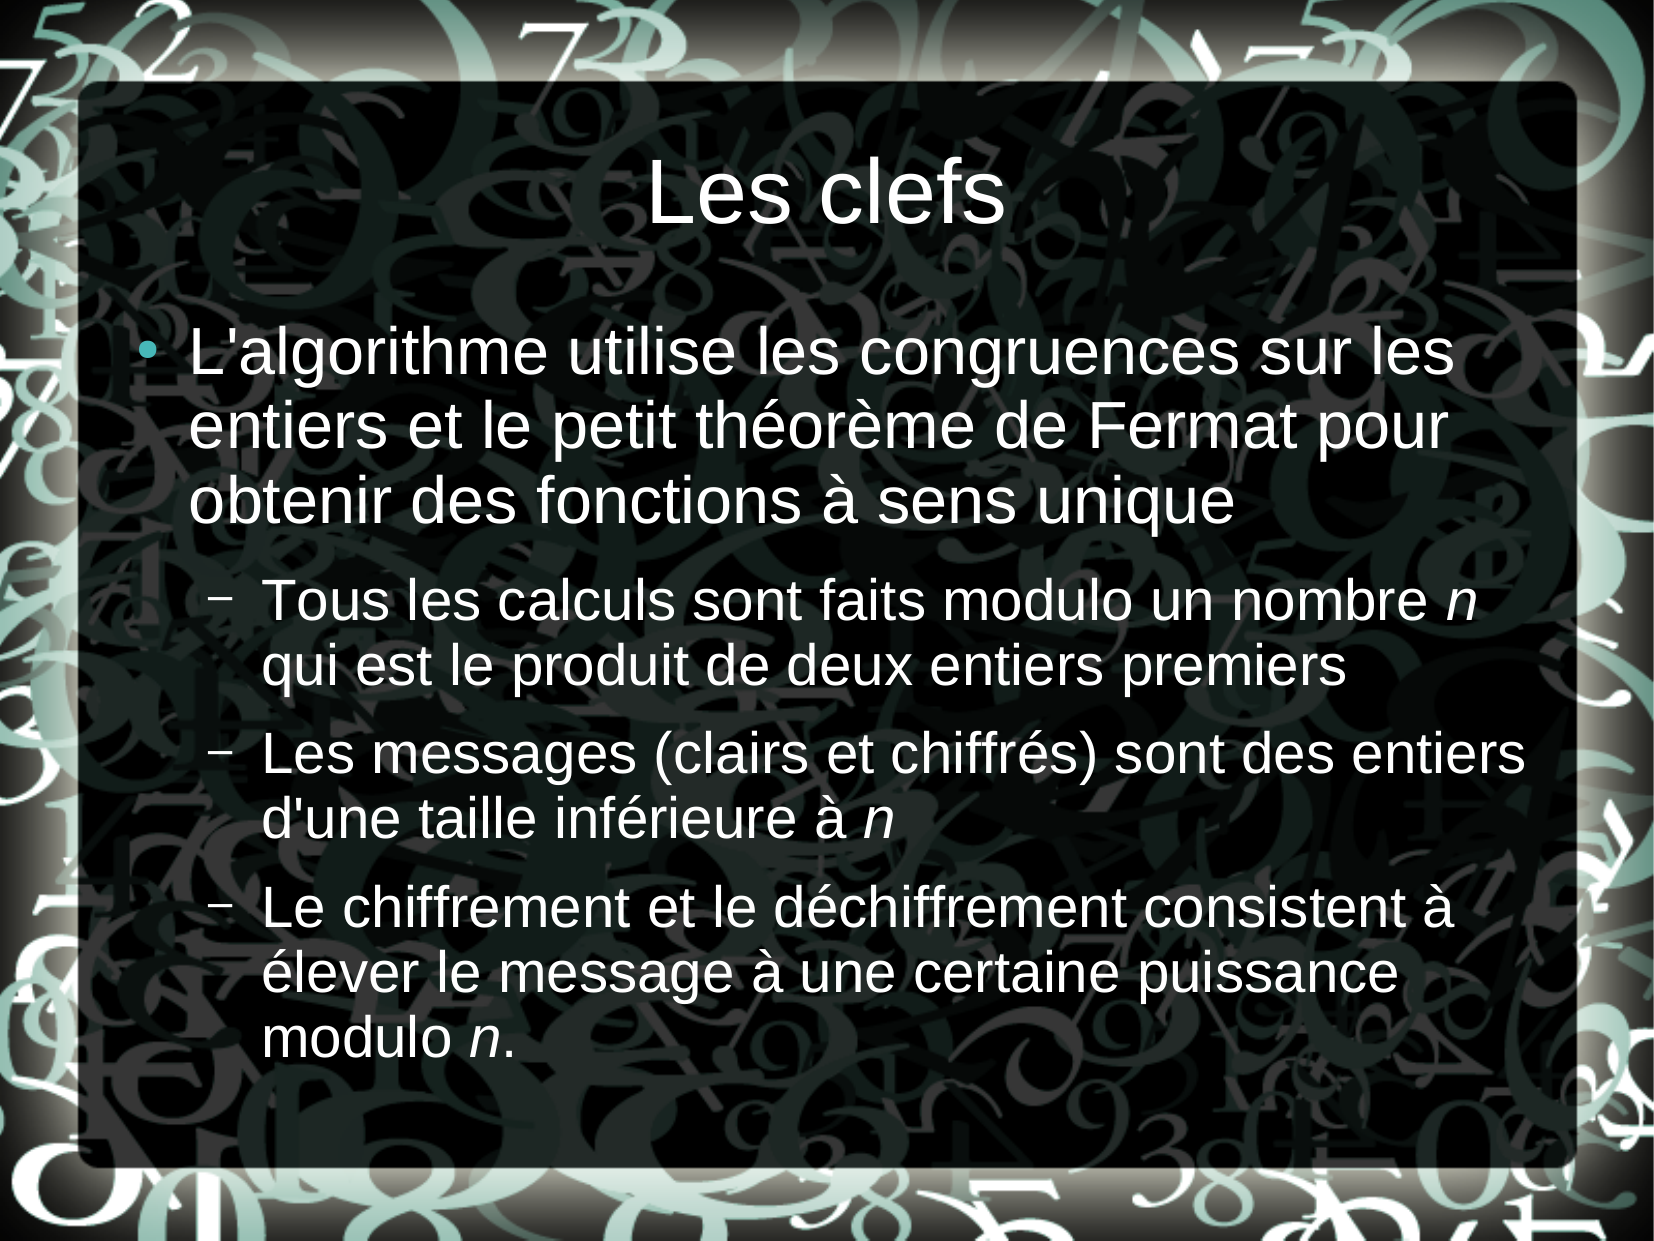

# Les clefs
L'algorithme utilise les congruences sur les entiers et le petit théorème de Fermat pour obtenir des fonctions à sens unique
Tous les calculs sont faits modulo un nombre n qui est le produit de deux entiers premiers
Les messages (clairs et chiffrés) sont des entiers d'une taille inférieure à n
Le chiffrement et le déchiffrement consistent à élever le message à une certaine puissance modulo n.